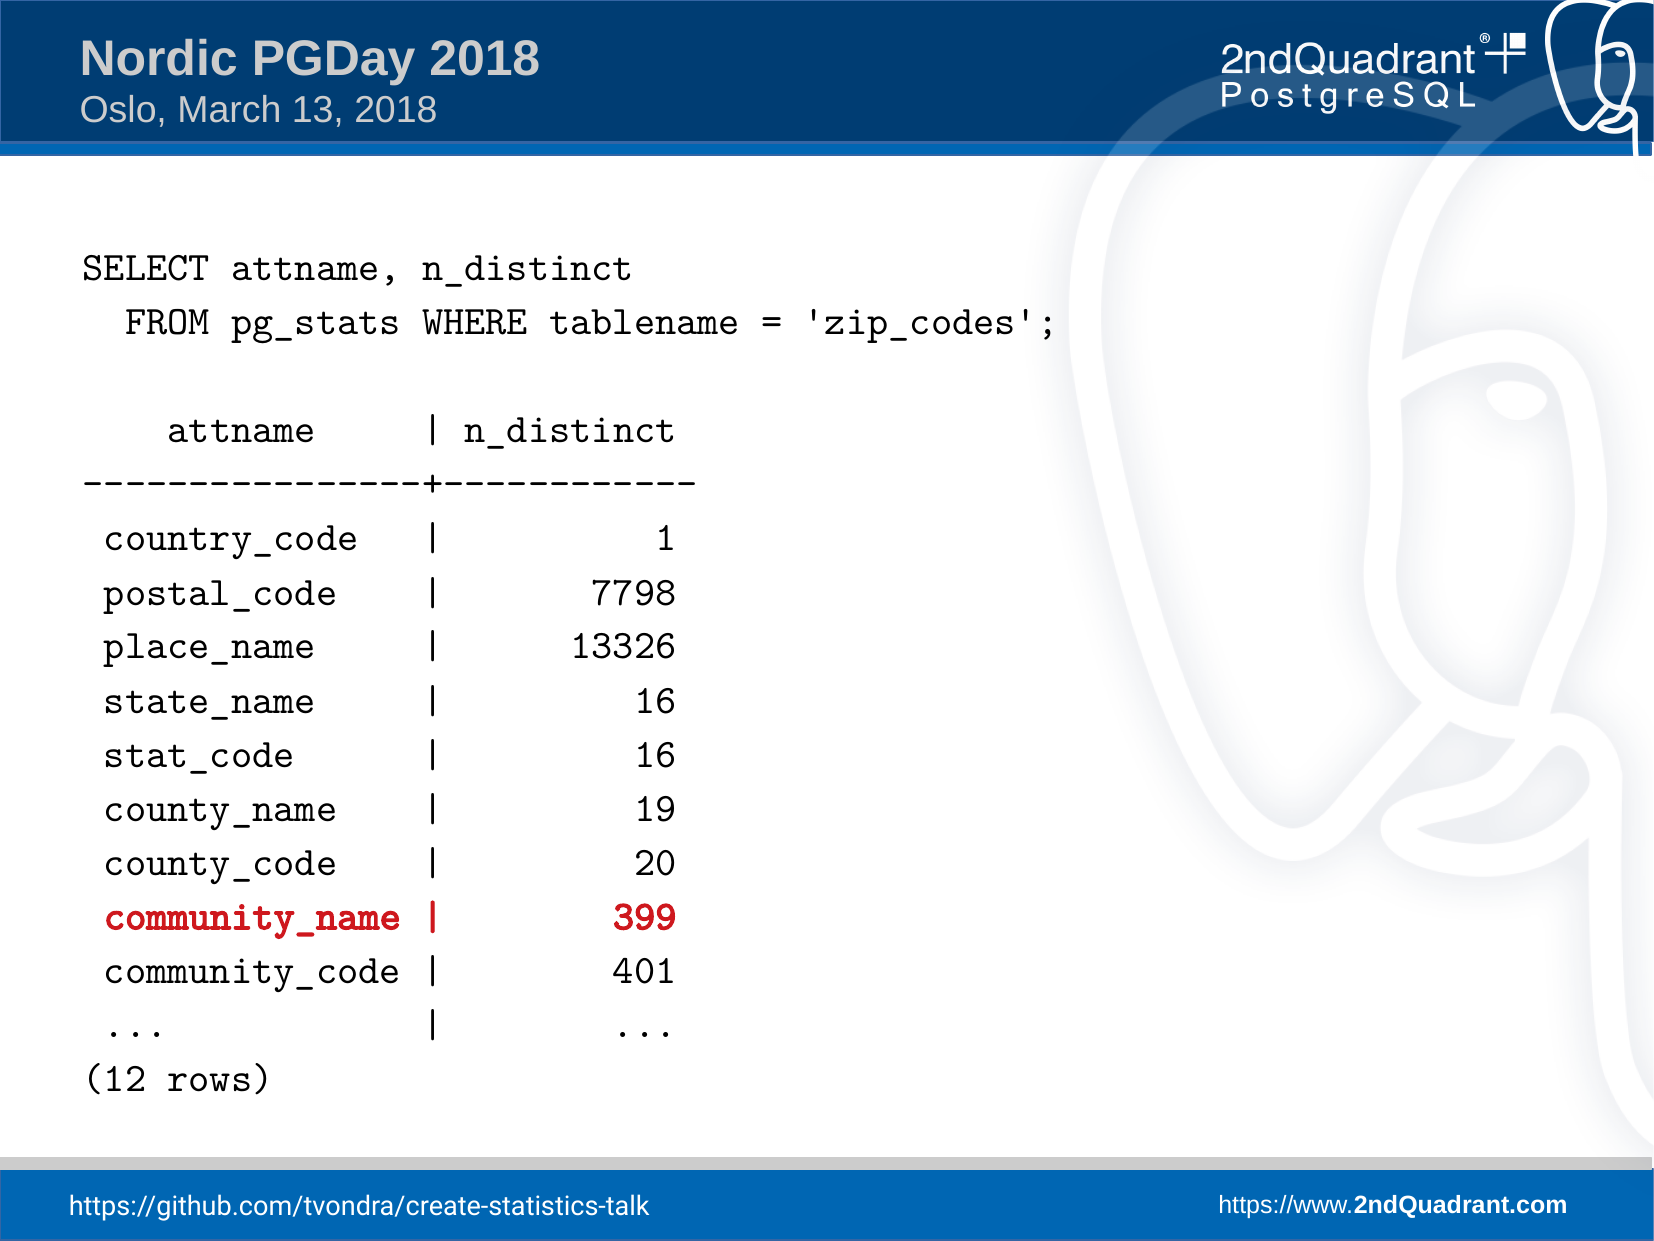

# SELECT attname, n_distinct FROM pg_stats WHERE tablename = 'zip_codes';
 attname | n_distinct
----------------+------------
 country_code | 1
 postal_code | 7798
 place_name | 13326
 state_name | 16
 stat_code | 16
 county_name | 19
 county_code | 20
 community_name | 399
 community_code | 401
 ... | ...
(12 rows)